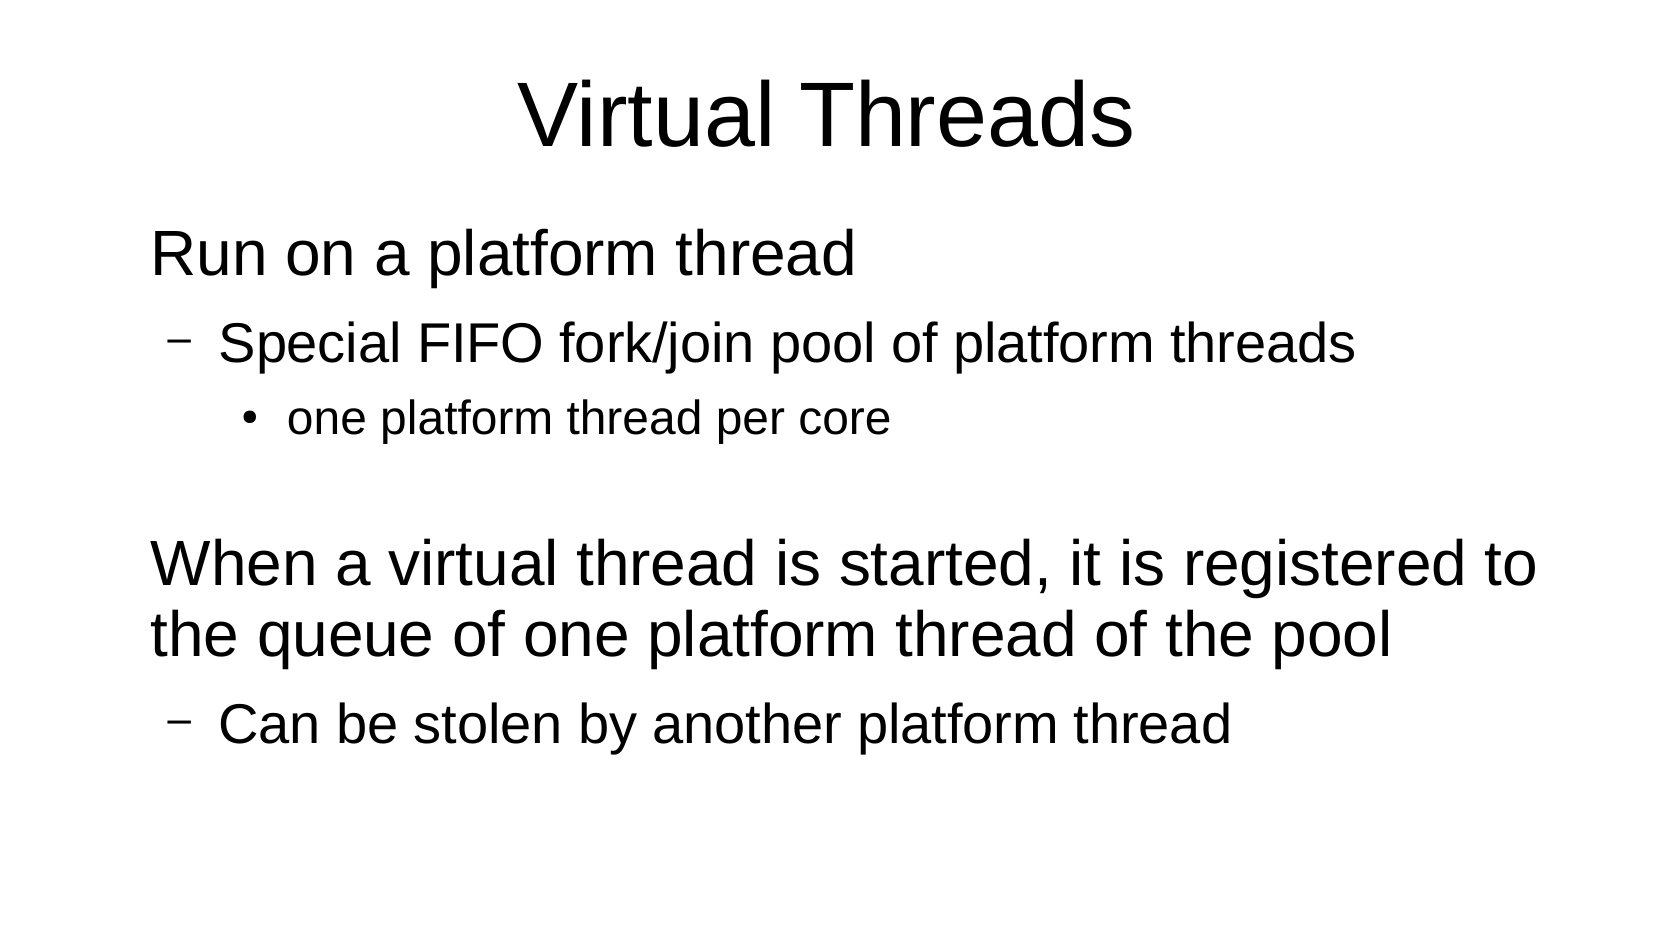

# Virtual Threads
Run on a platform thread
Special FIFO fork/join pool of platform threads
one platform thread per core
When a virtual thread is started, it is registered to the queue of one platform thread of the pool
Can be stolen by another platform thread